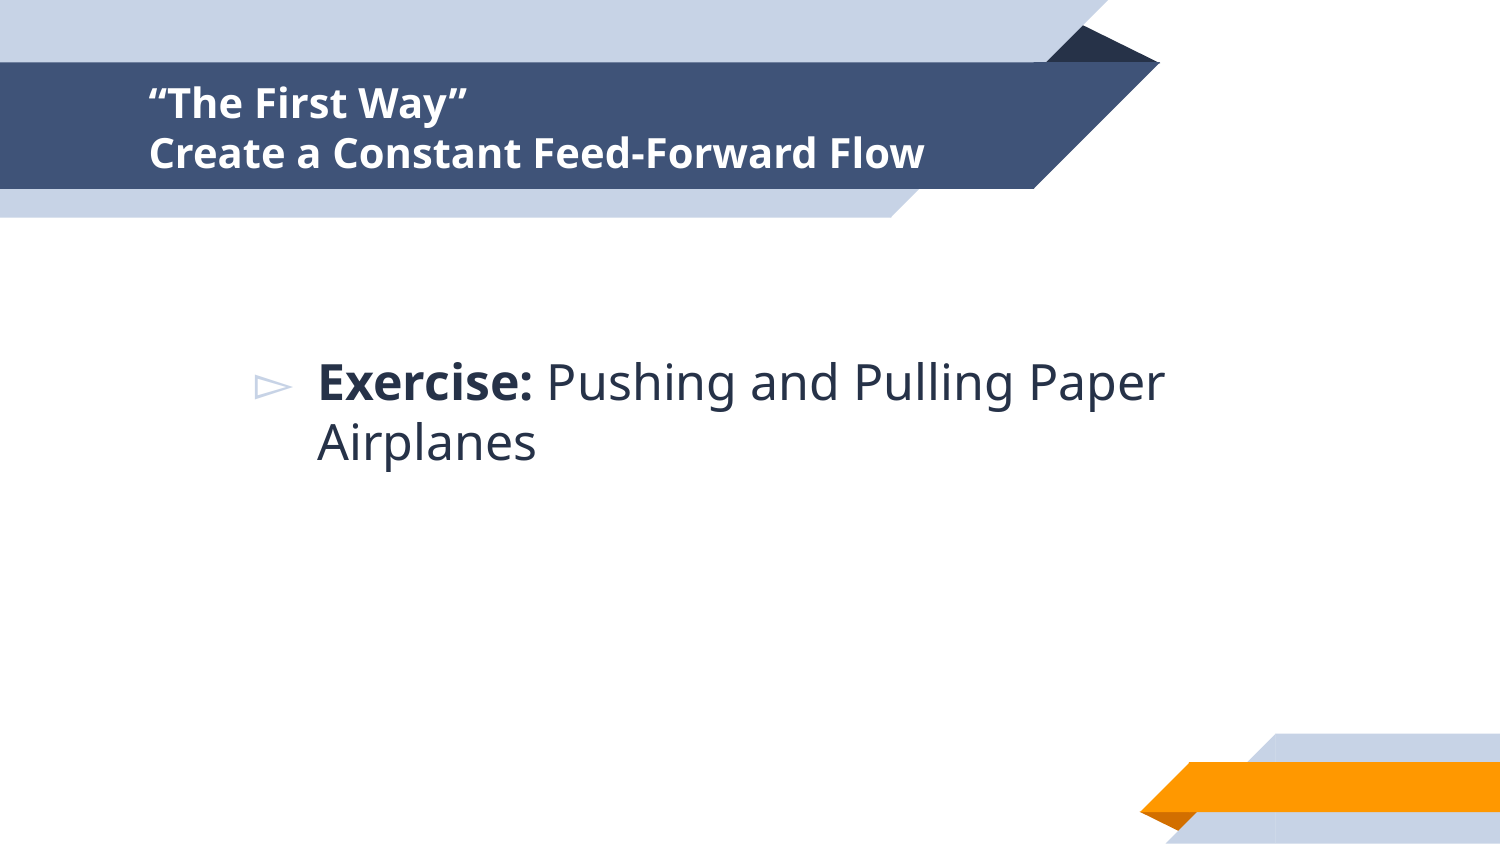

# “The First Way” Create a Constant Feed-Forward Flow
Exercise: Pushing and Pulling Paper Airplanes